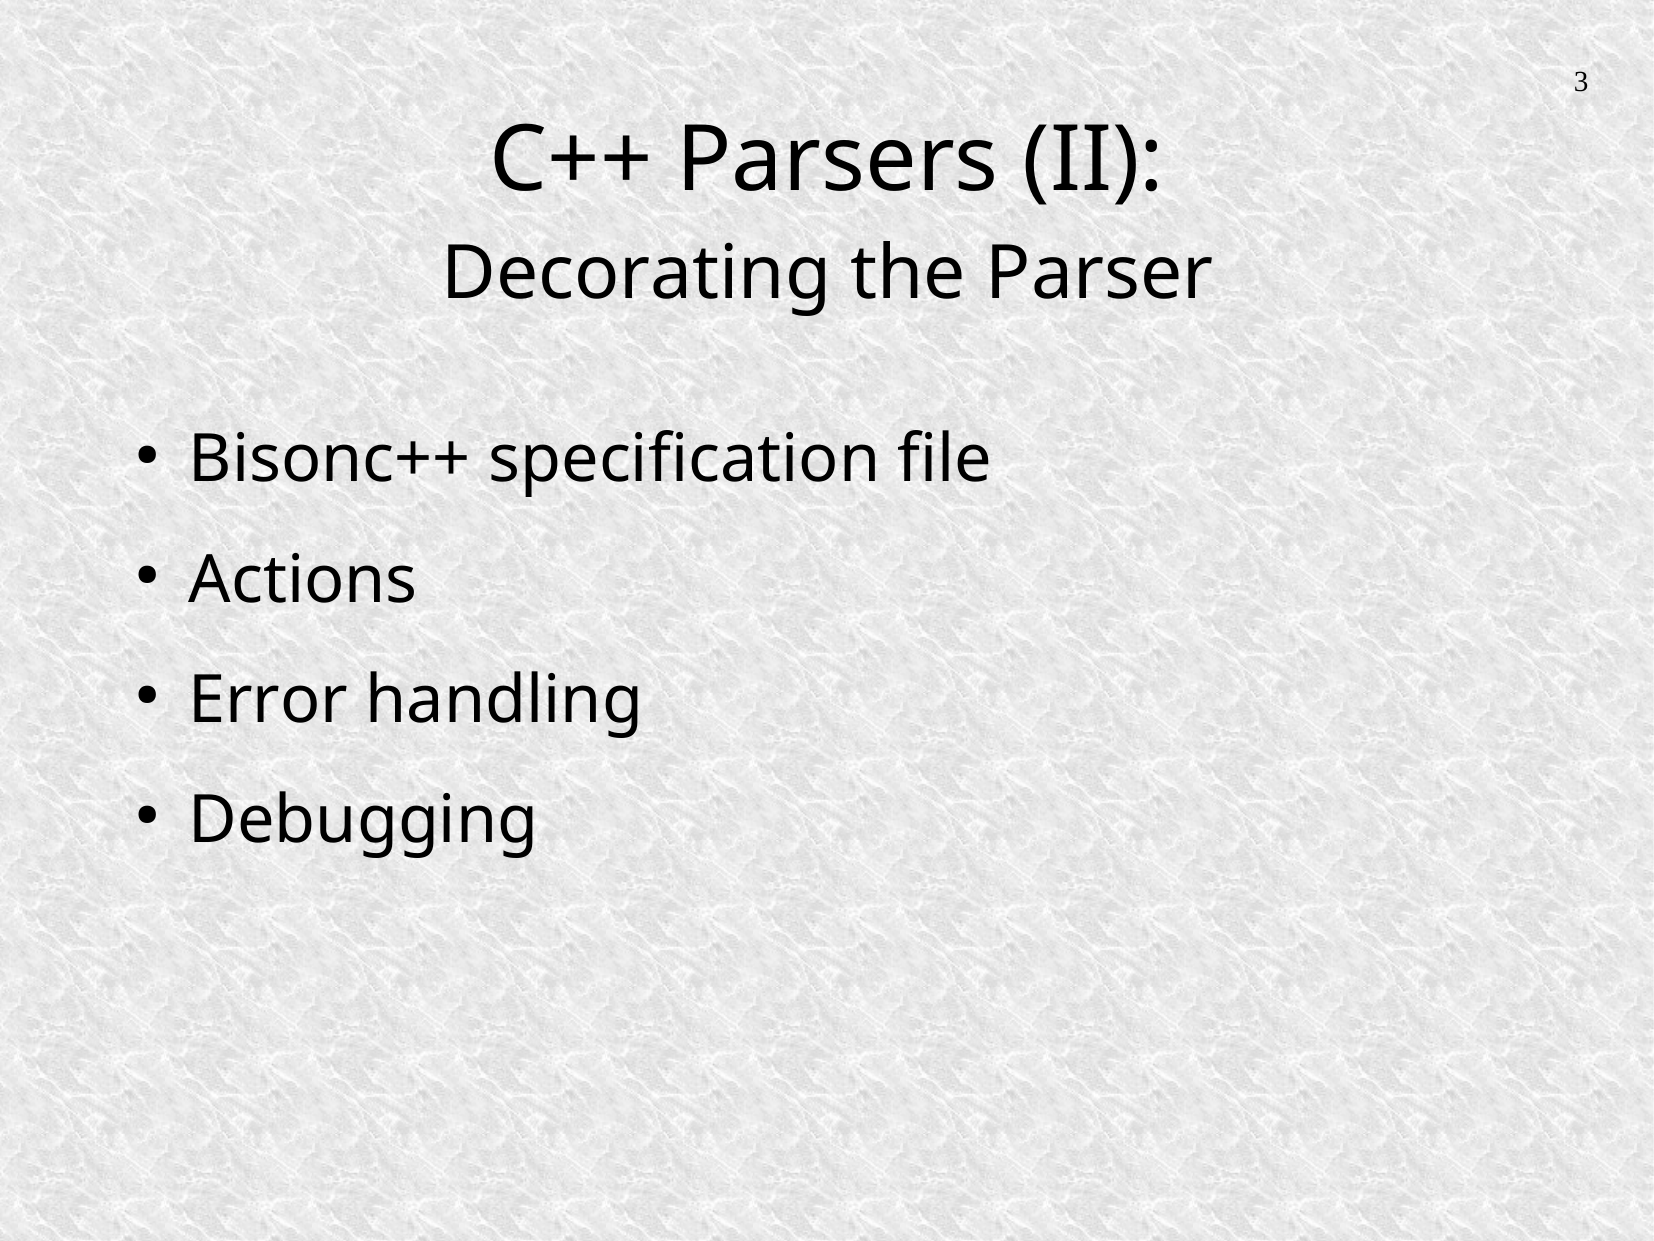

3
# C++ Parsers (II): Decorating the Parser
Bisonc++ specification file
Actions
Error handling
Debugging